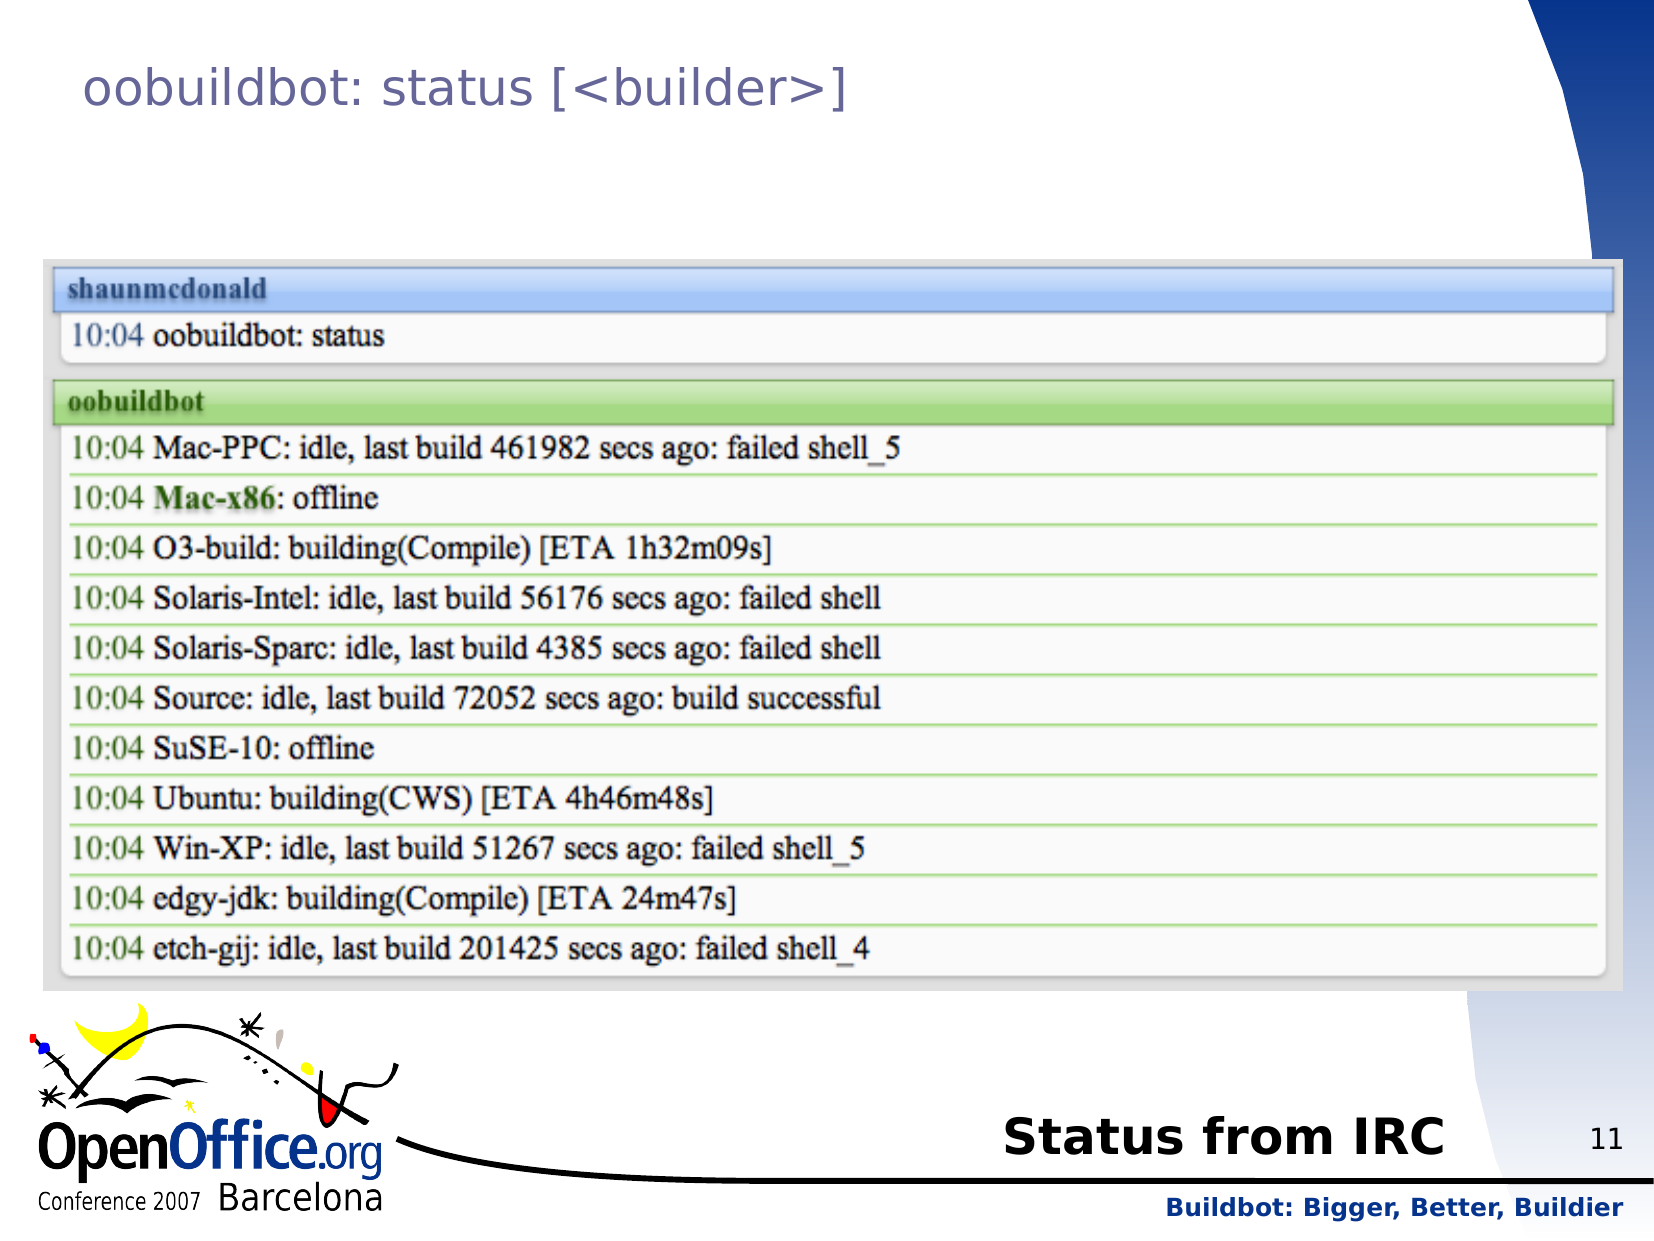

oobuildbot: status [<builder>]
# Status from IRC
11
Buildbot: Bigger, Better, Buildier